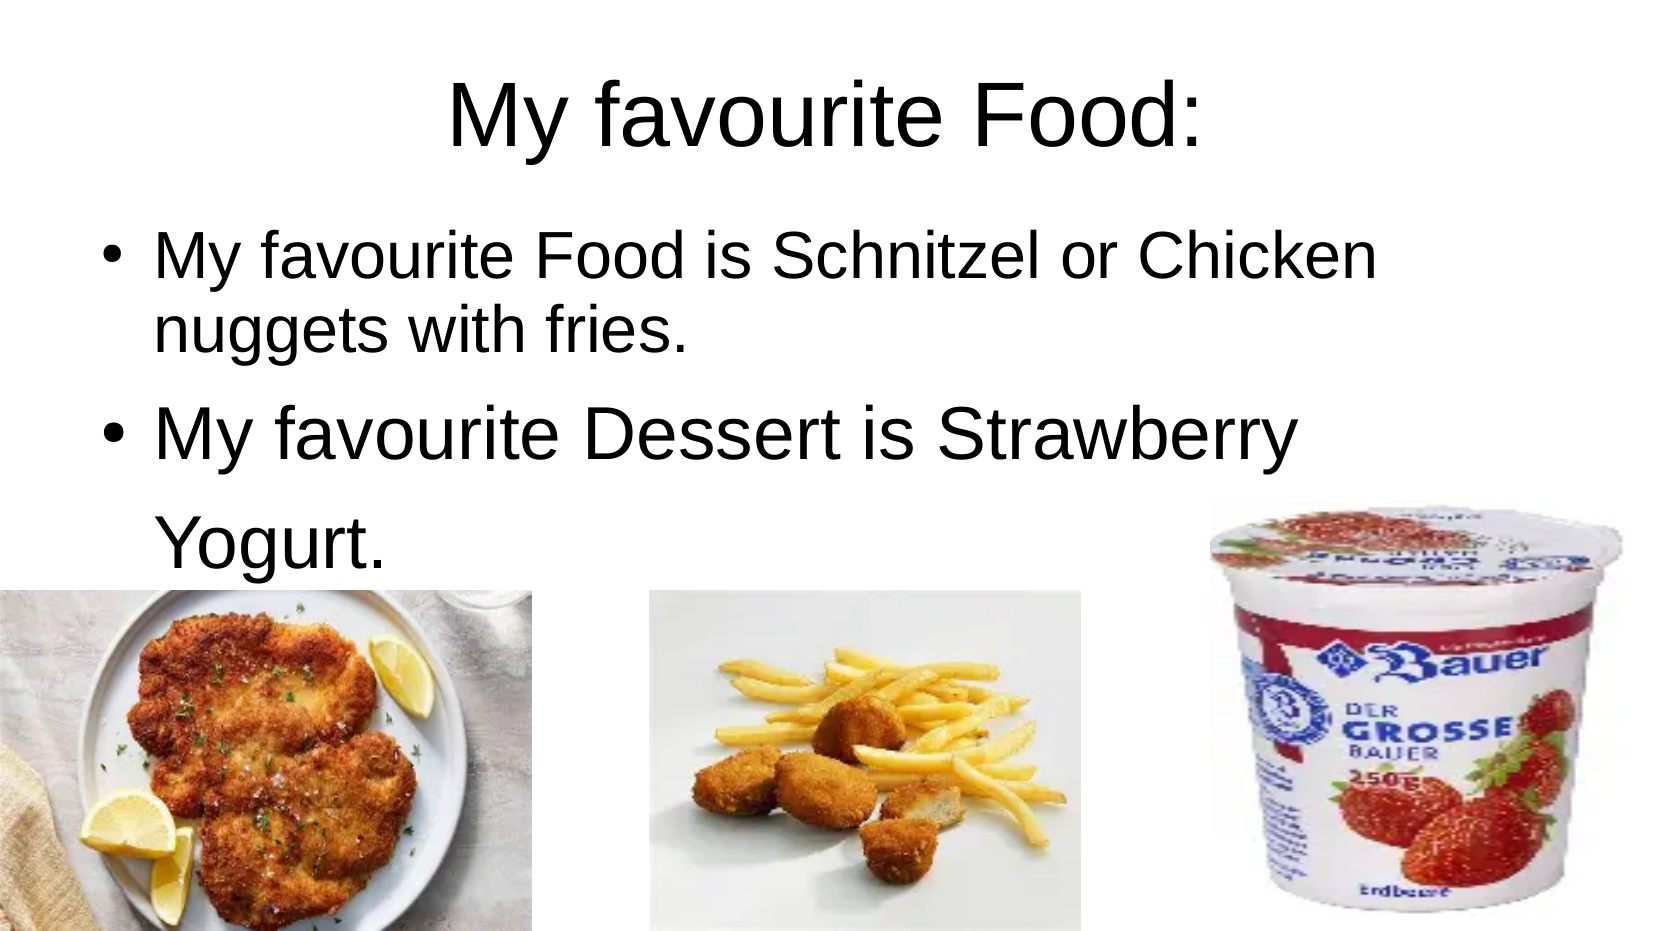

# My favourite Food:
My favourite Food is Schnitzel or Chicken nuggets with fries.
My favourite Dessert is Strawberry
Yogurt.